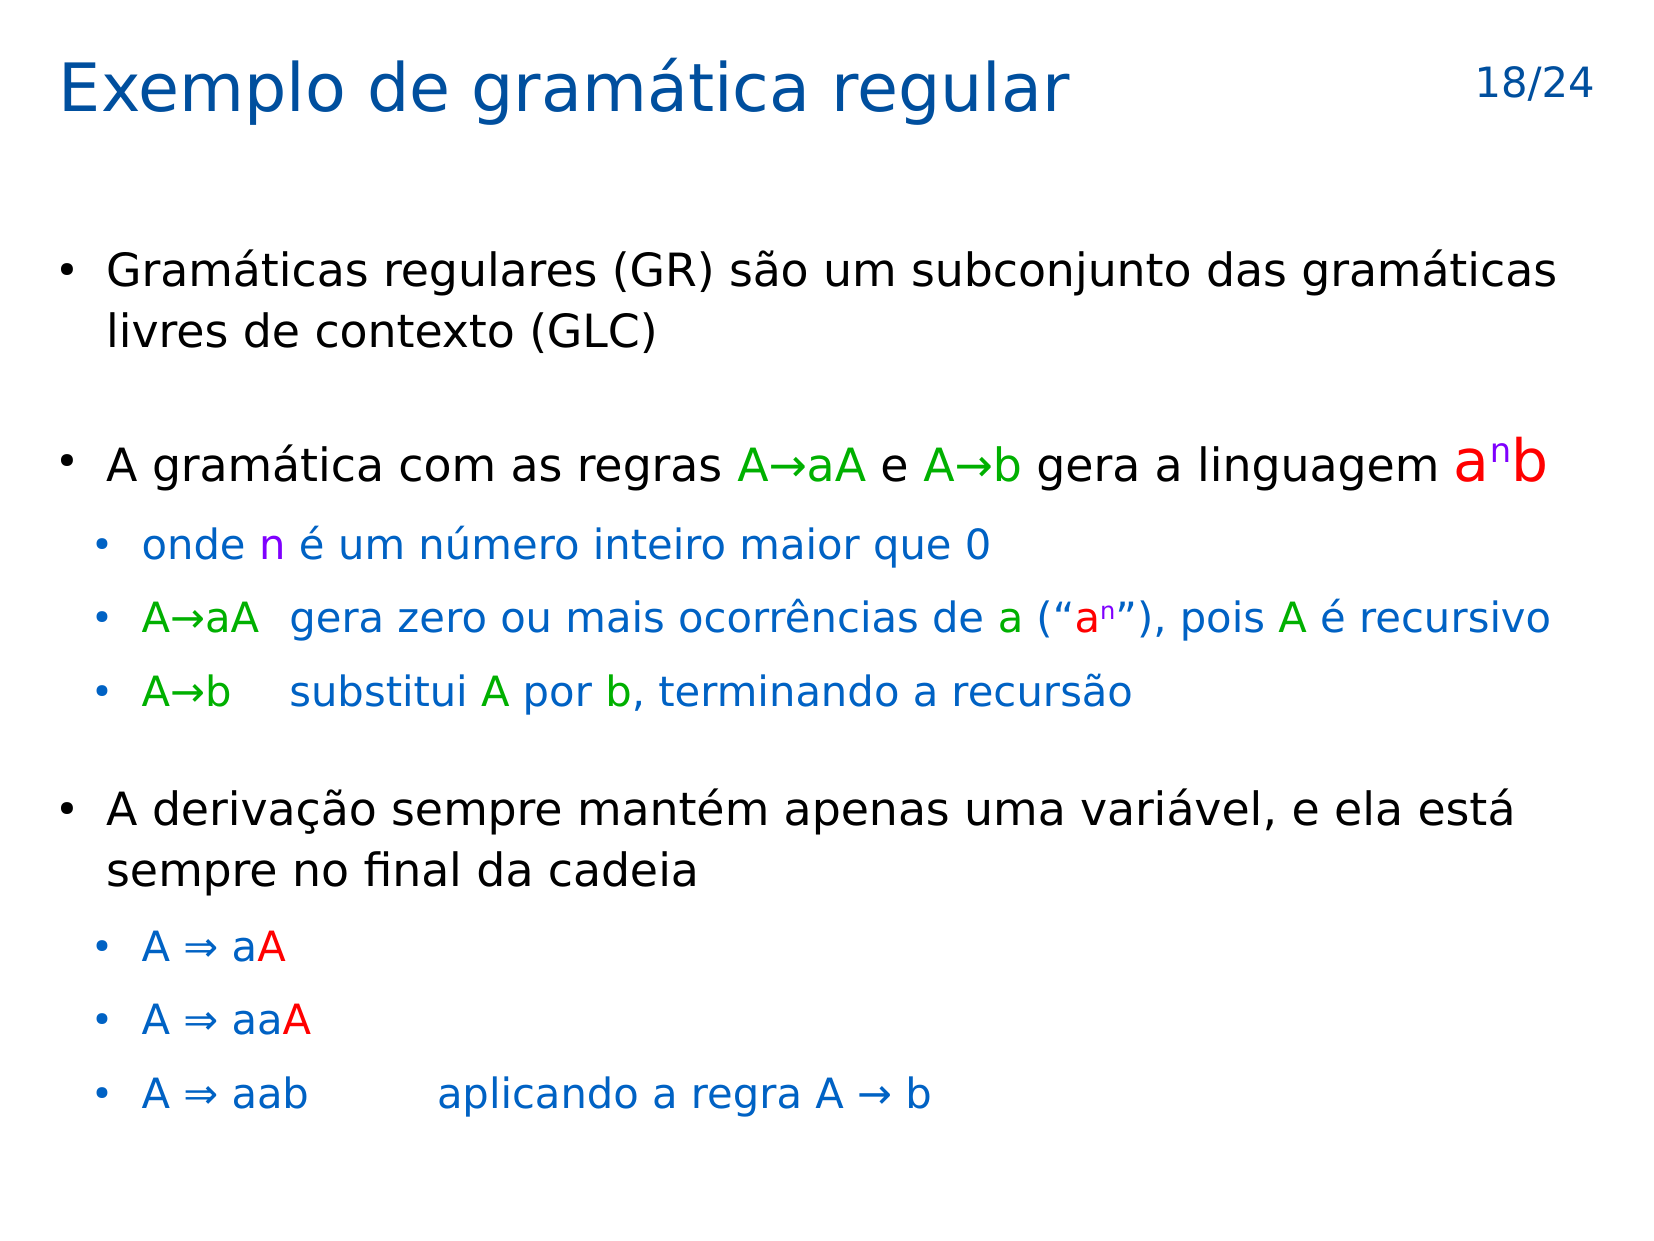

# Exemplo de gramática regular
18
Gramáticas regulares (GR) são um subconjunto das gramáticas livres de contexto (GLC)
A gramática com as regras A→aA e A→b gera a linguagem anb
onde n é um número inteiro maior que 0
A→aA 	gera zero ou mais ocorrências de a (“an”), pois A é recursivo
A→b 	substitui A por b, terminando a recursão
A derivação sempre mantém apenas uma variável, e ela está sempre no final da cadeia
A ⇒ aA
A ⇒ aaA
A ⇒ aab 		aplicando a regra A → b